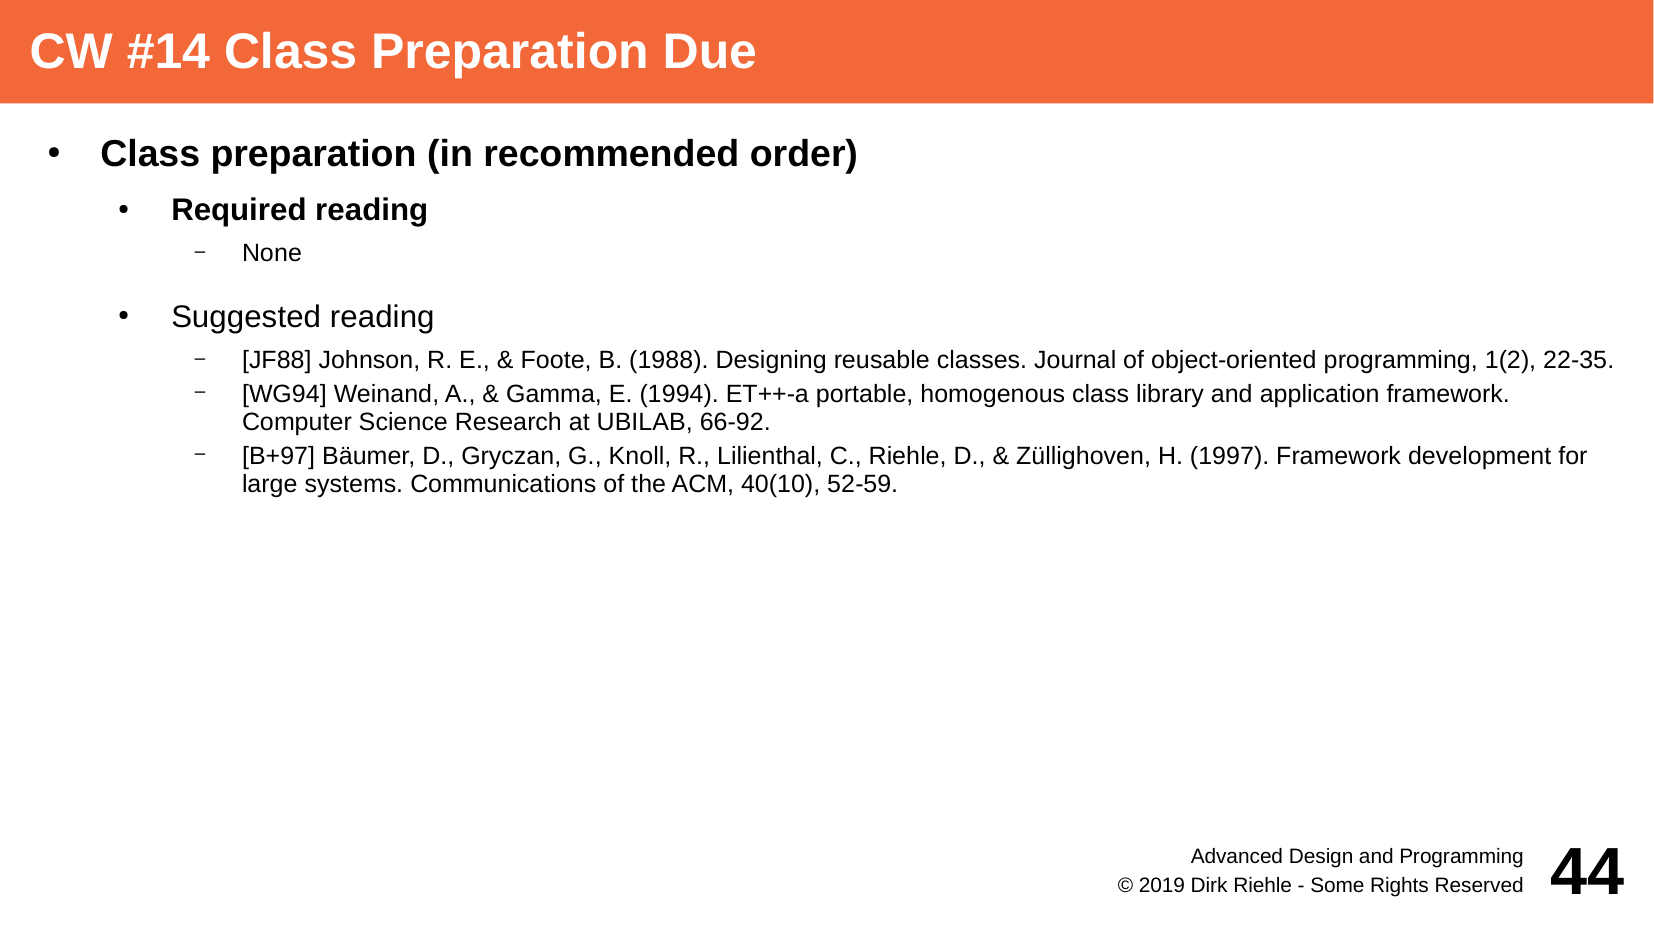

# CW #14 Class Preparation Due
Class preparation (in recommended order)
Required reading
None
Suggested reading
[JF88] Johnson, R. E., & Foote, B. (1988). Designing reusable classes. Journal of object-oriented programming, 1(2), 22-35.
[WG94] Weinand, A., & Gamma, E. (1994). ET++-a portable, homogenous class library and application framework. Computer Science Research at UBILAB, 66-92.
[B+97] Bäumer, D., Gryczan, G., Knoll, R., Lilienthal, C., Riehle, D., & Züllighoven, H. (1997). Framework development for large systems. Communications of the ACM, 40(10), 52-59.
Advanced Design and Programming
44
© 2019 Dirk Riehle - Some Rights Reserved